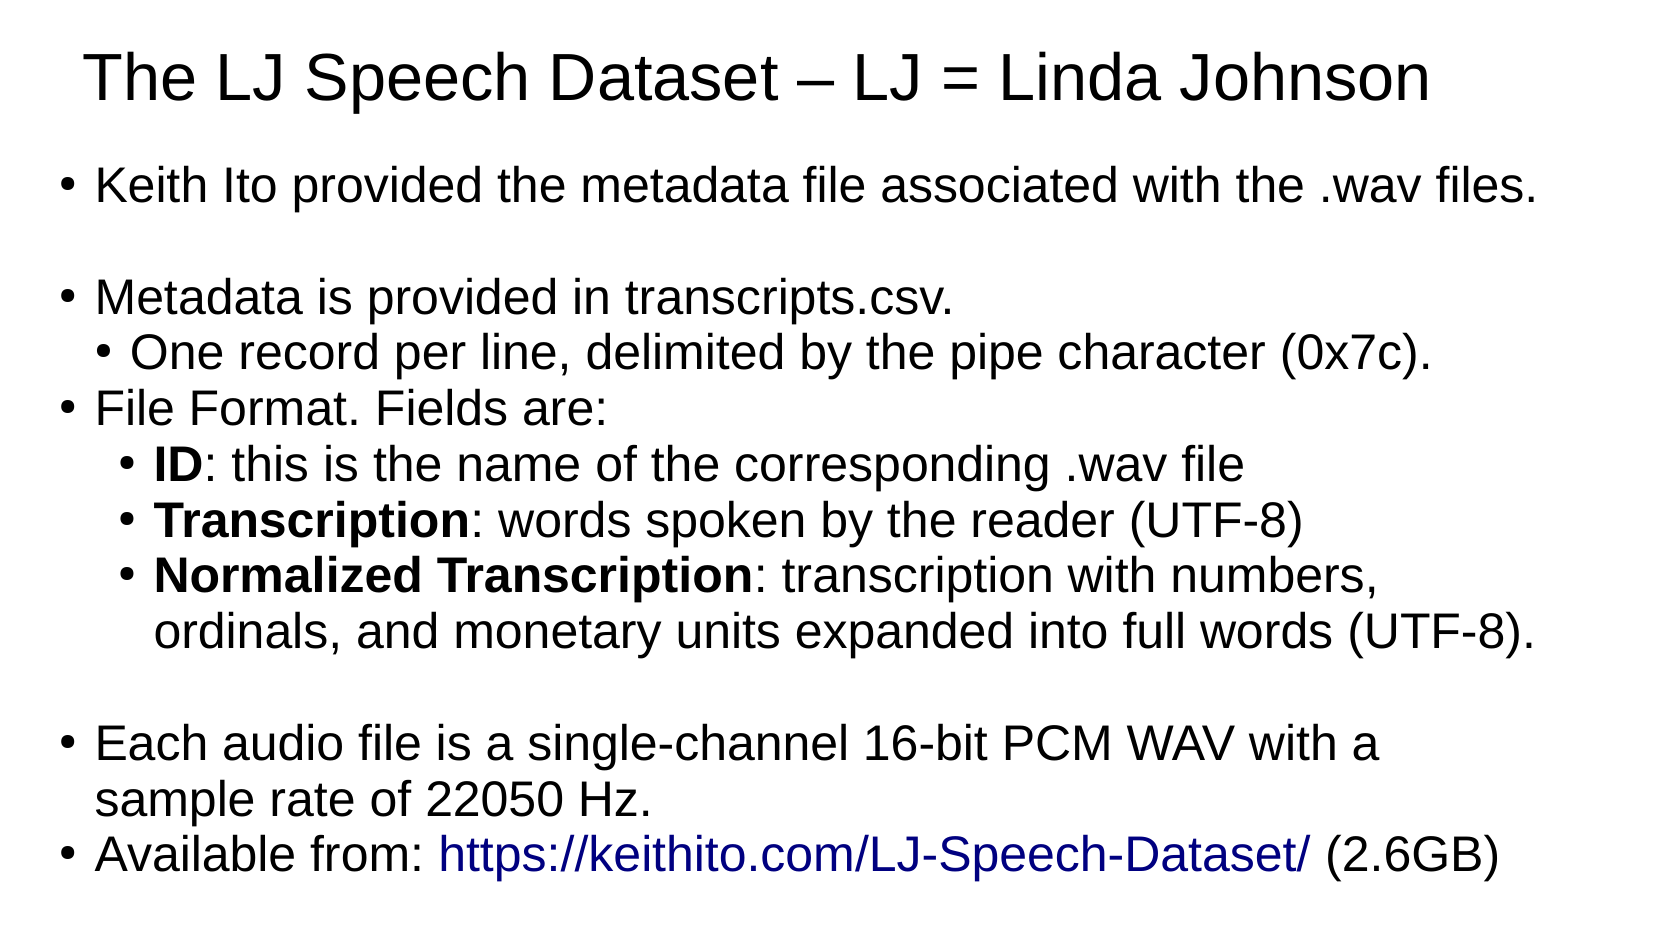

# The LJ Speech Dataset – LJ = Linda Johnson
Keith Ito provided the metadata file associated with the .wav files.
Metadata is provided in transcripts.csv.
One record per line, delimited by the pipe character (0x7c).
File Format. Fields are:
ID: this is the name of the corresponding .wav file
Transcription: words spoken by the reader (UTF-8)
Normalized Transcription: transcription with numbers, ordinals, and monetary units expanded into full words (UTF-8).
Each audio file is a single-channel 16-bit PCM WAV with a sample rate of 22050 Hz.
Available from: https://keithito.com/LJ-Speech-Dataset/ (2.6GB)